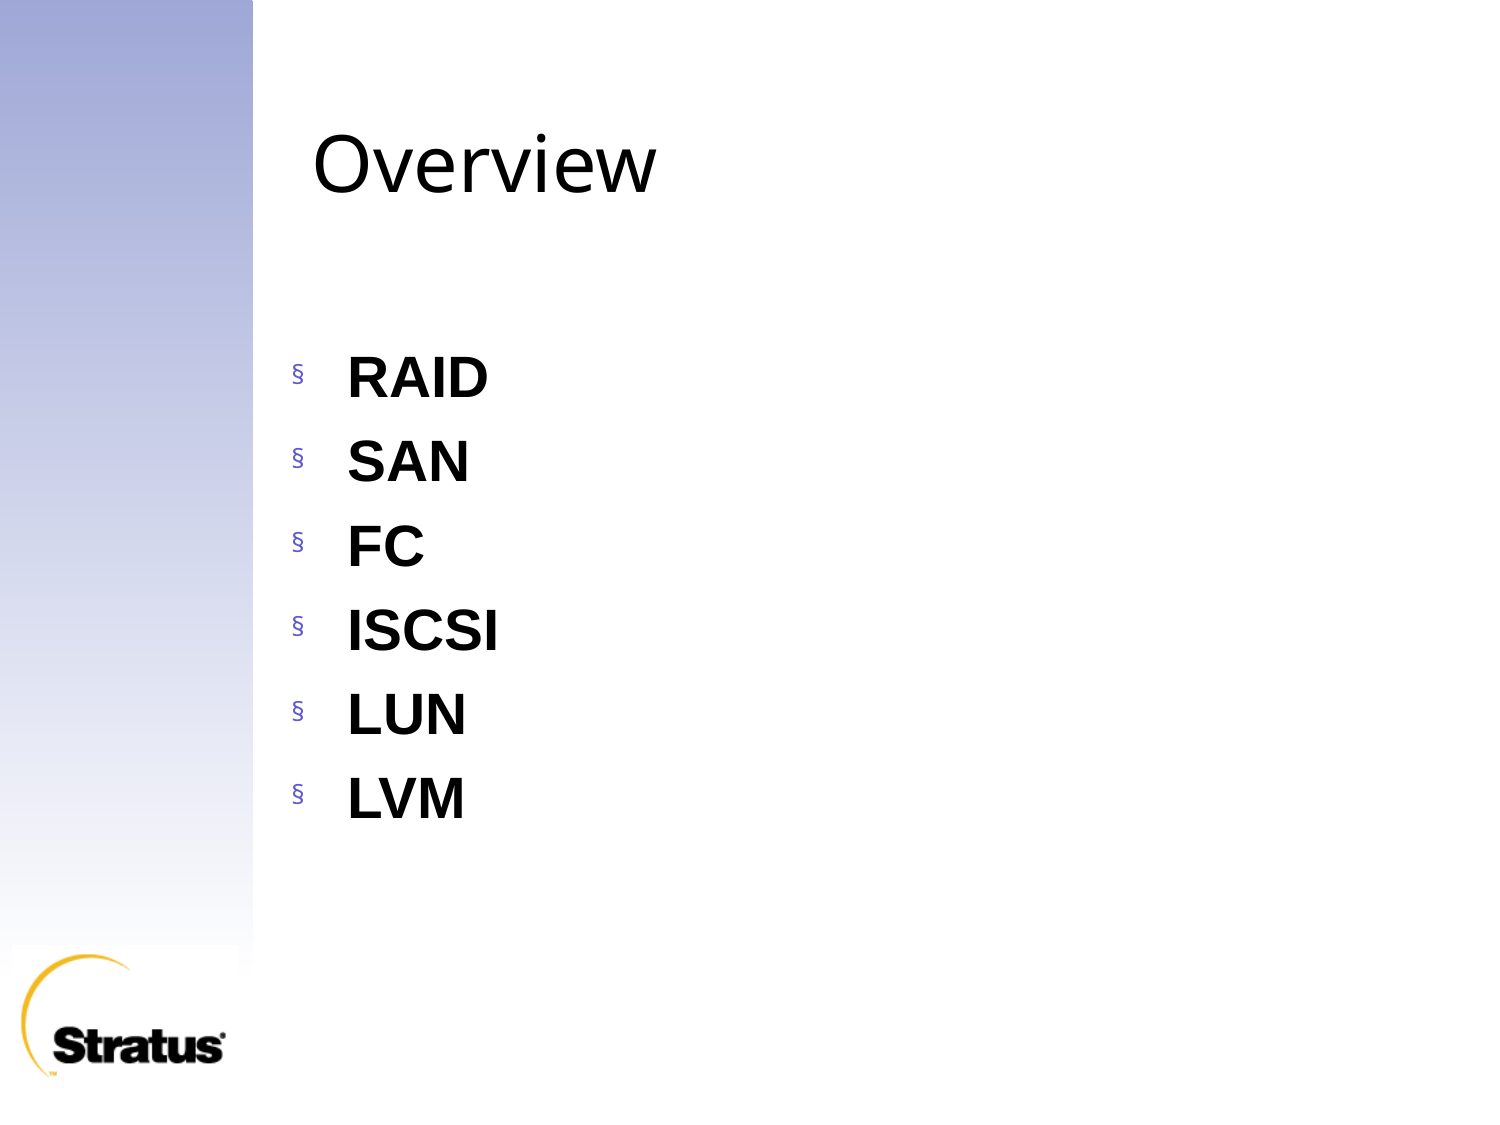

# Overview
RAID
SAN
FC
ISCSI
LUN
LVM